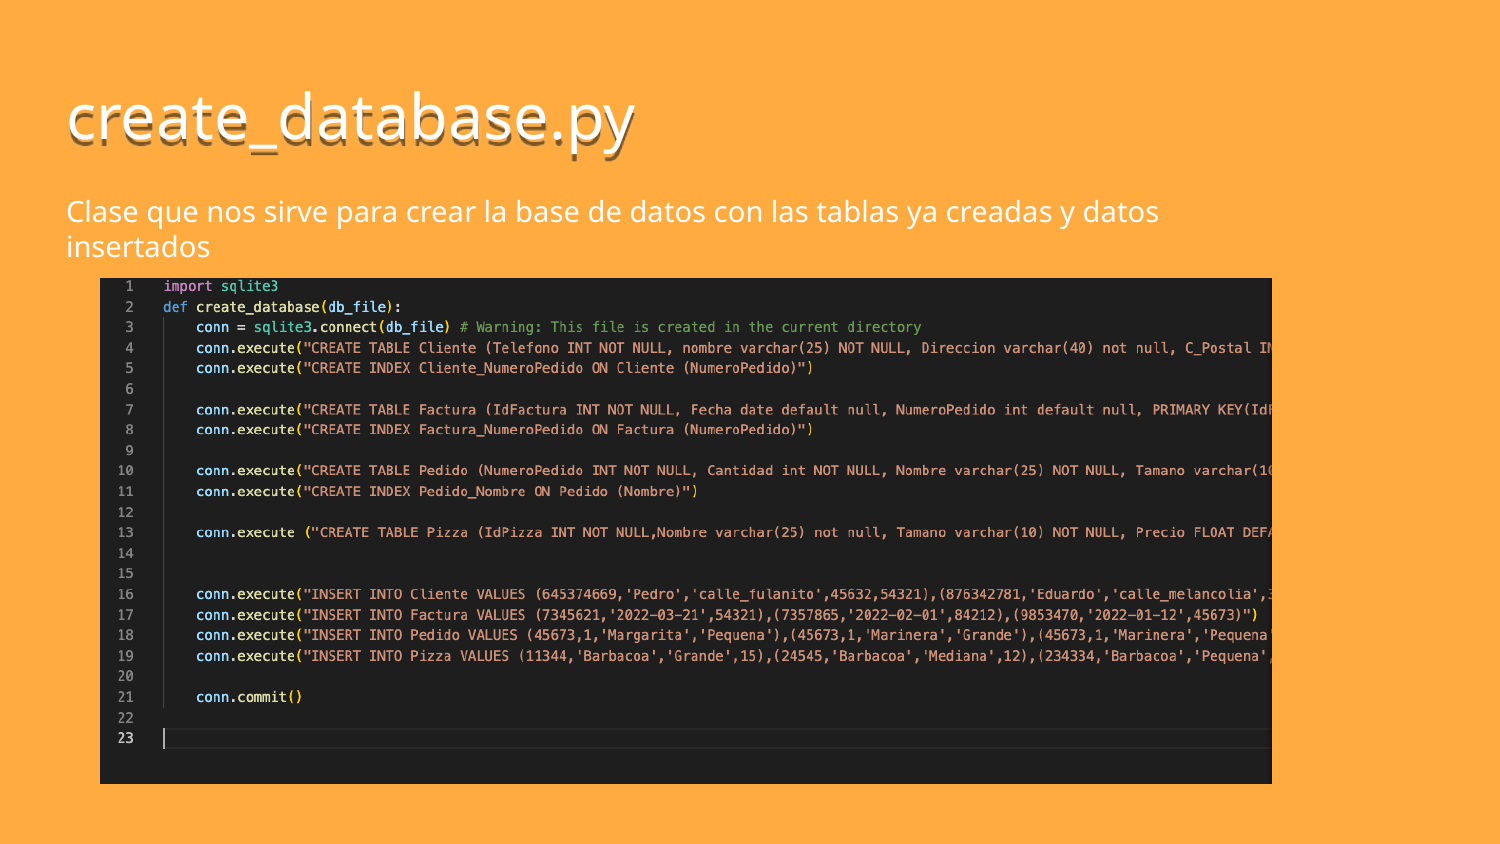

# create_database.py
Clase que nos sirve para crear la base de datos con las tablas ya creadas y datos insertados